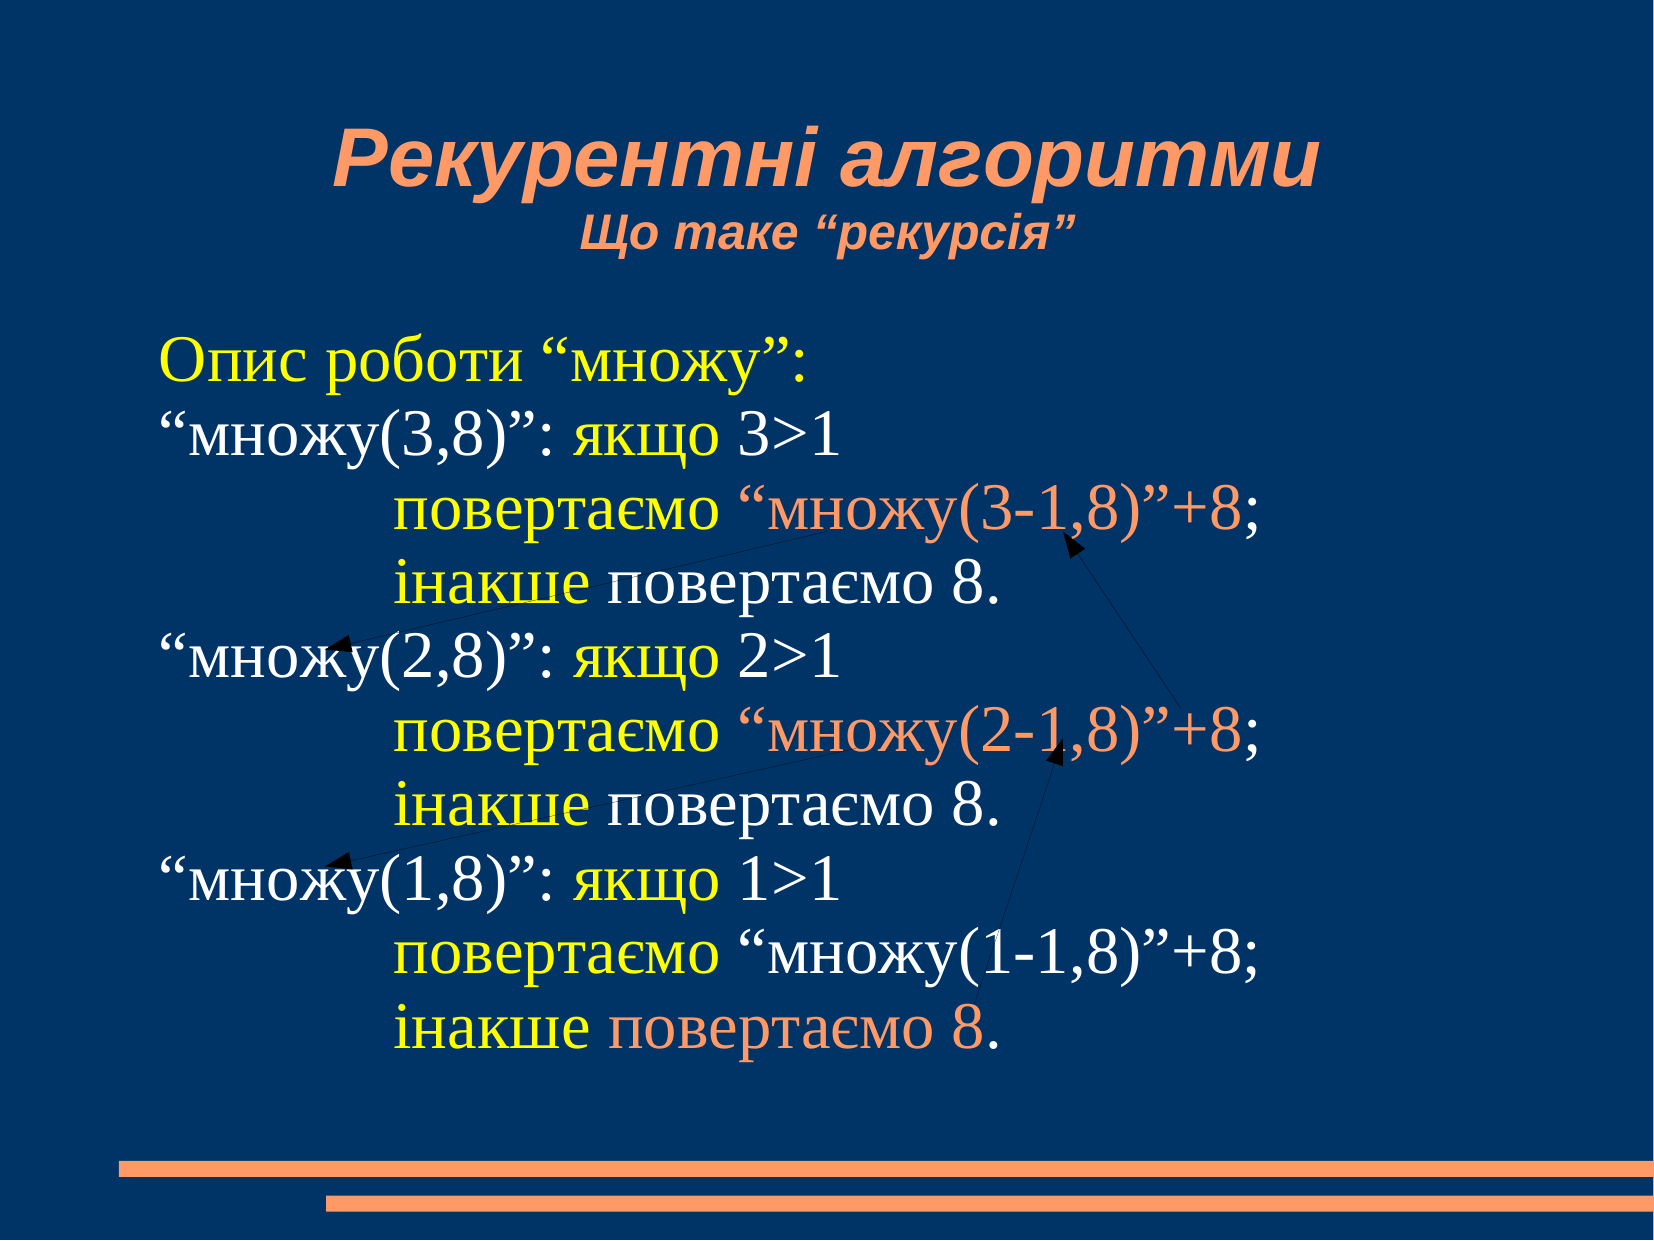

Рекурентні алгоритми
Що таке “рекурсія”
# Опис роботи “множу”:
“множу(3,8)”: якщо 3>1
 повертаємо “множу(3-1,8)”+8;
 інакше повертаємо 8.
“множу(2,8)”: якщо 2>1
 повертаємо “множу(2-1,8)”+8;
 інакше повертаємо 8.
“множу(1,8)”: якщо 1>1
 повертаємо “множу(1-1,8)”+8;
 інакше повертаємо 8.